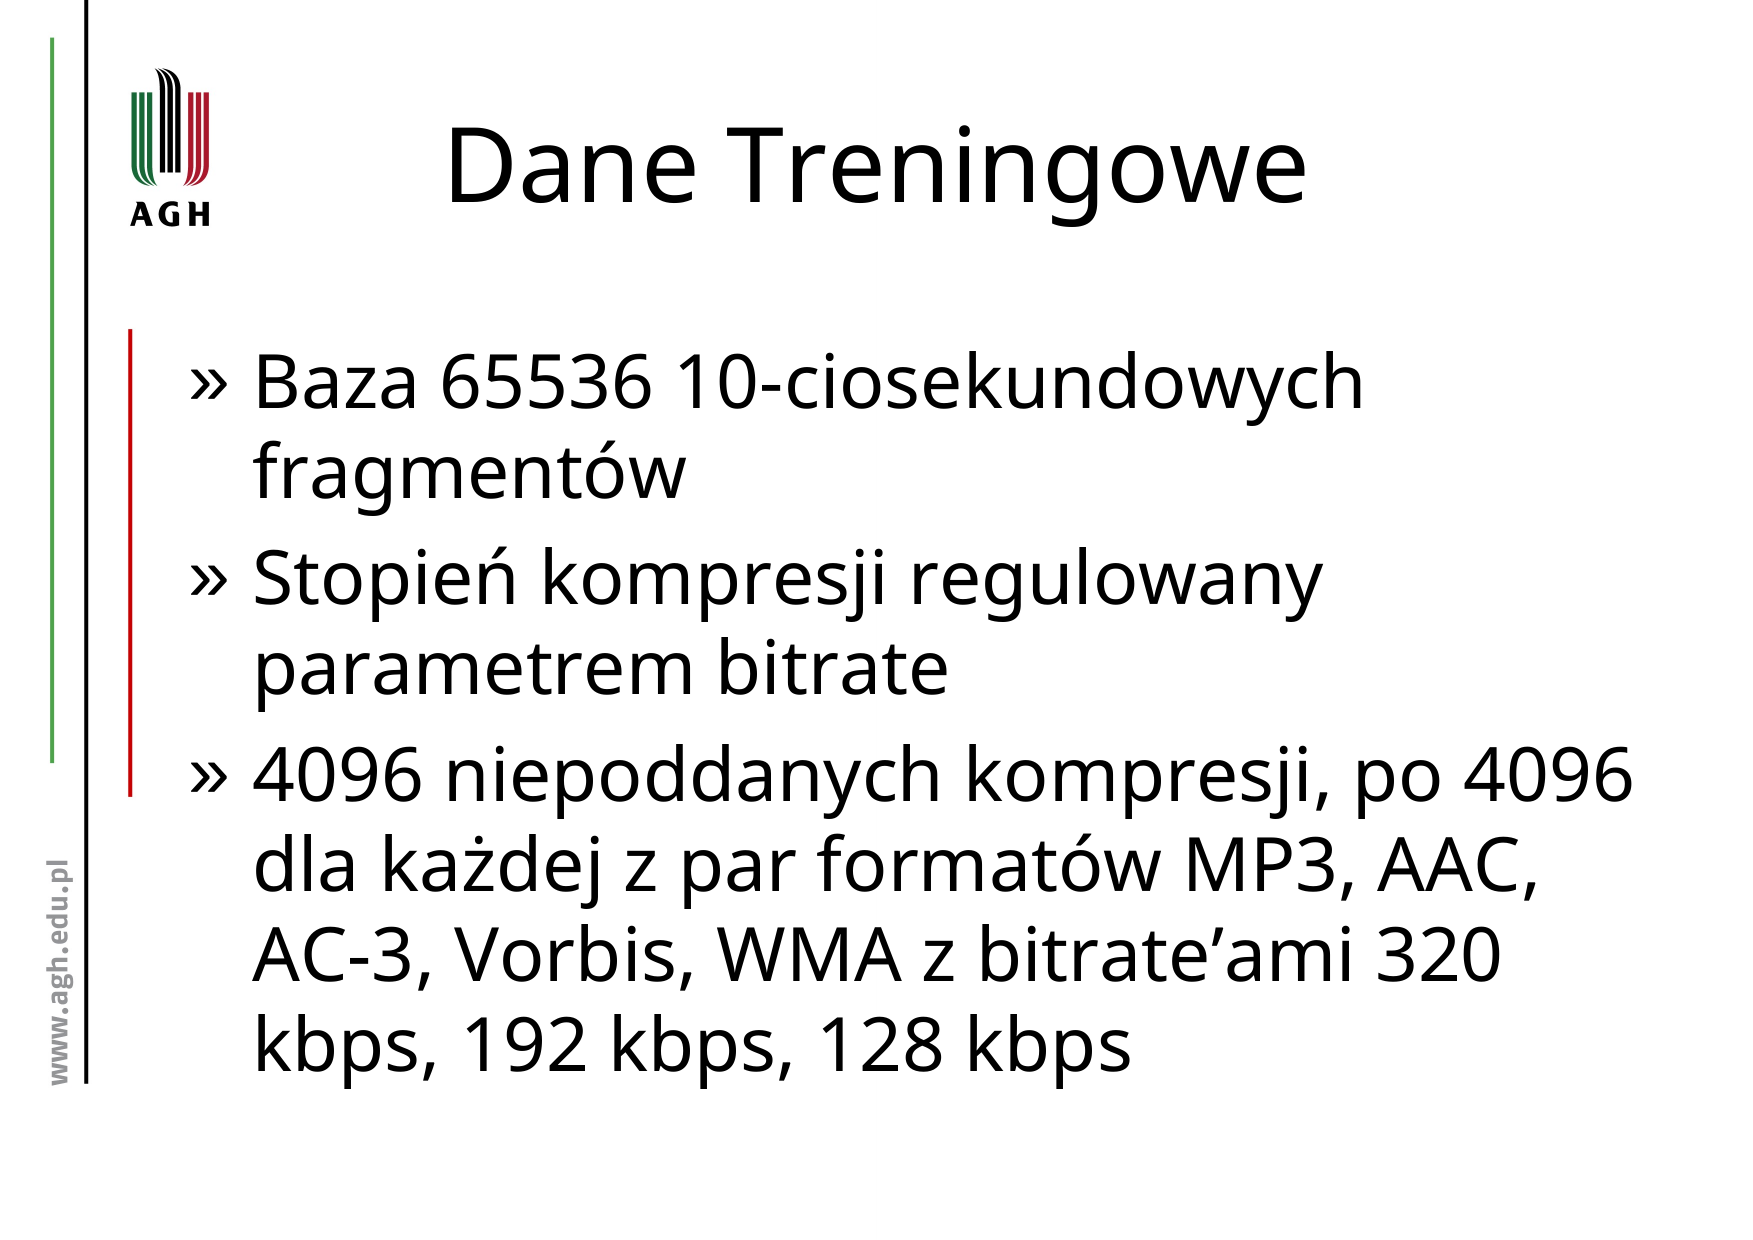

# Dane Treningowe
Baza 65536 10-ciosekundowych fragmentów
Stopień kompresji regulowany parametrem bitrate
4096 niepoddanych kompresji, po 4096 dla każdej z par formatów MP3, AAC, AC-3, Vorbis, WMA z bitrate’ami 320 kbps, 192 kbps, 128 kbps